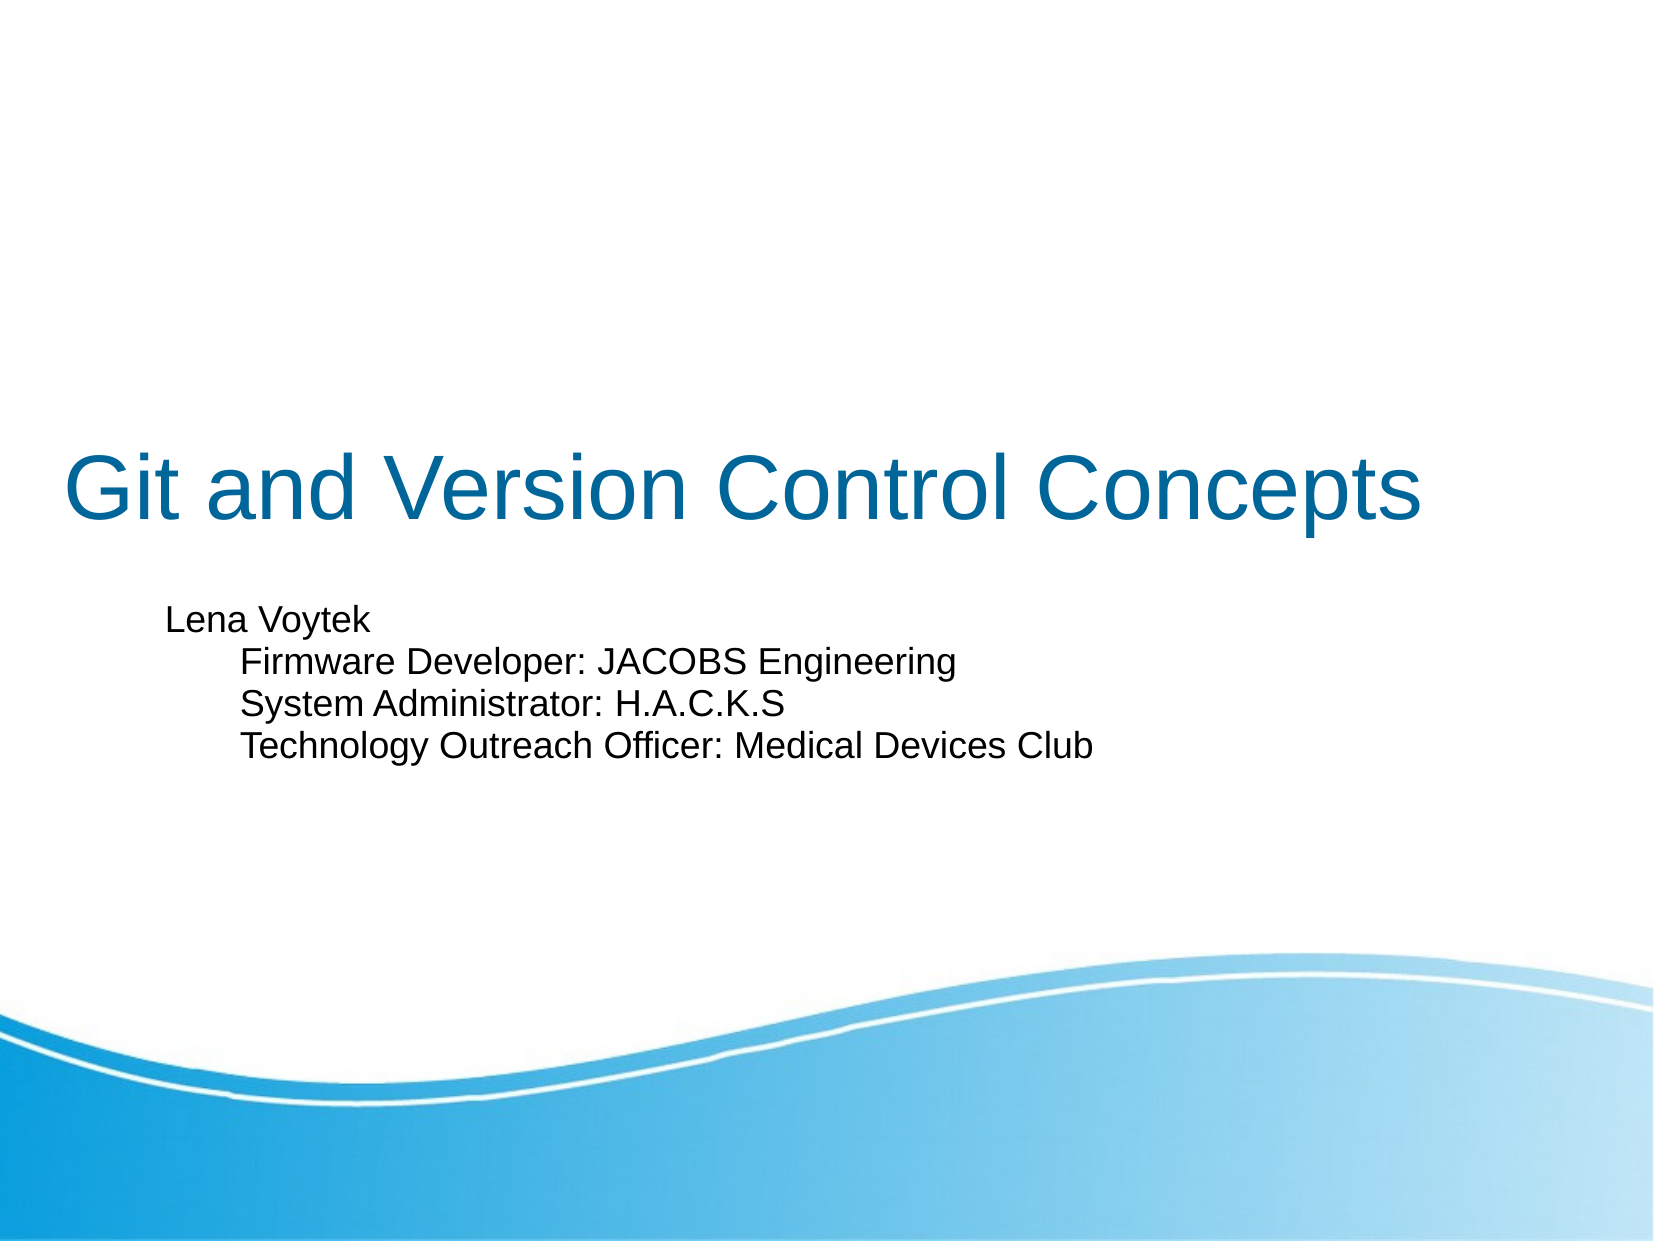

# Git and Version Control Concepts
Lena Voytek
	Firmware Developer: JACOBS Engineering
	System Administrator: 	H.A.C.K.S
	Technology Outreach Officer: Medical Devices Club